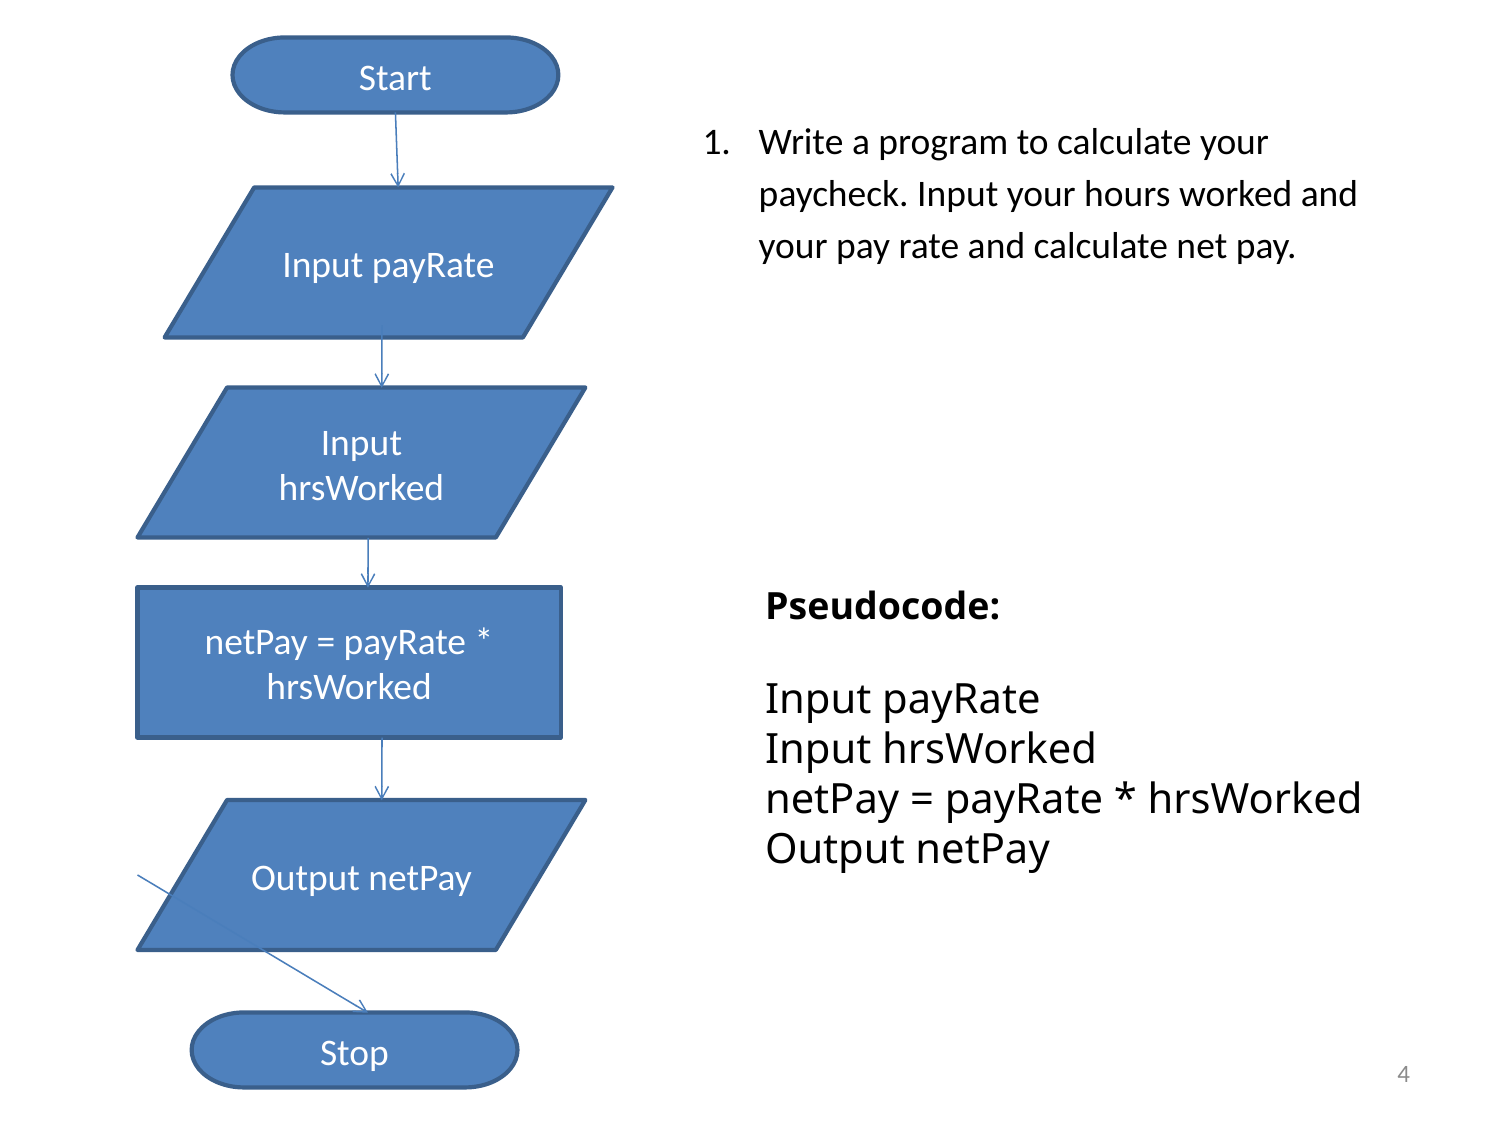

Start
Input payRate
Input hrsWorked
netPay = payRate * hrsWorked
Output netPay
Stop
Write a program to calculate your paycheck. Input your hours worked and your pay rate and calculate net pay.
Pseudocode:
Input payRate
Input hrsWorked
netPay = payRate * hrsWorked
Output netPay